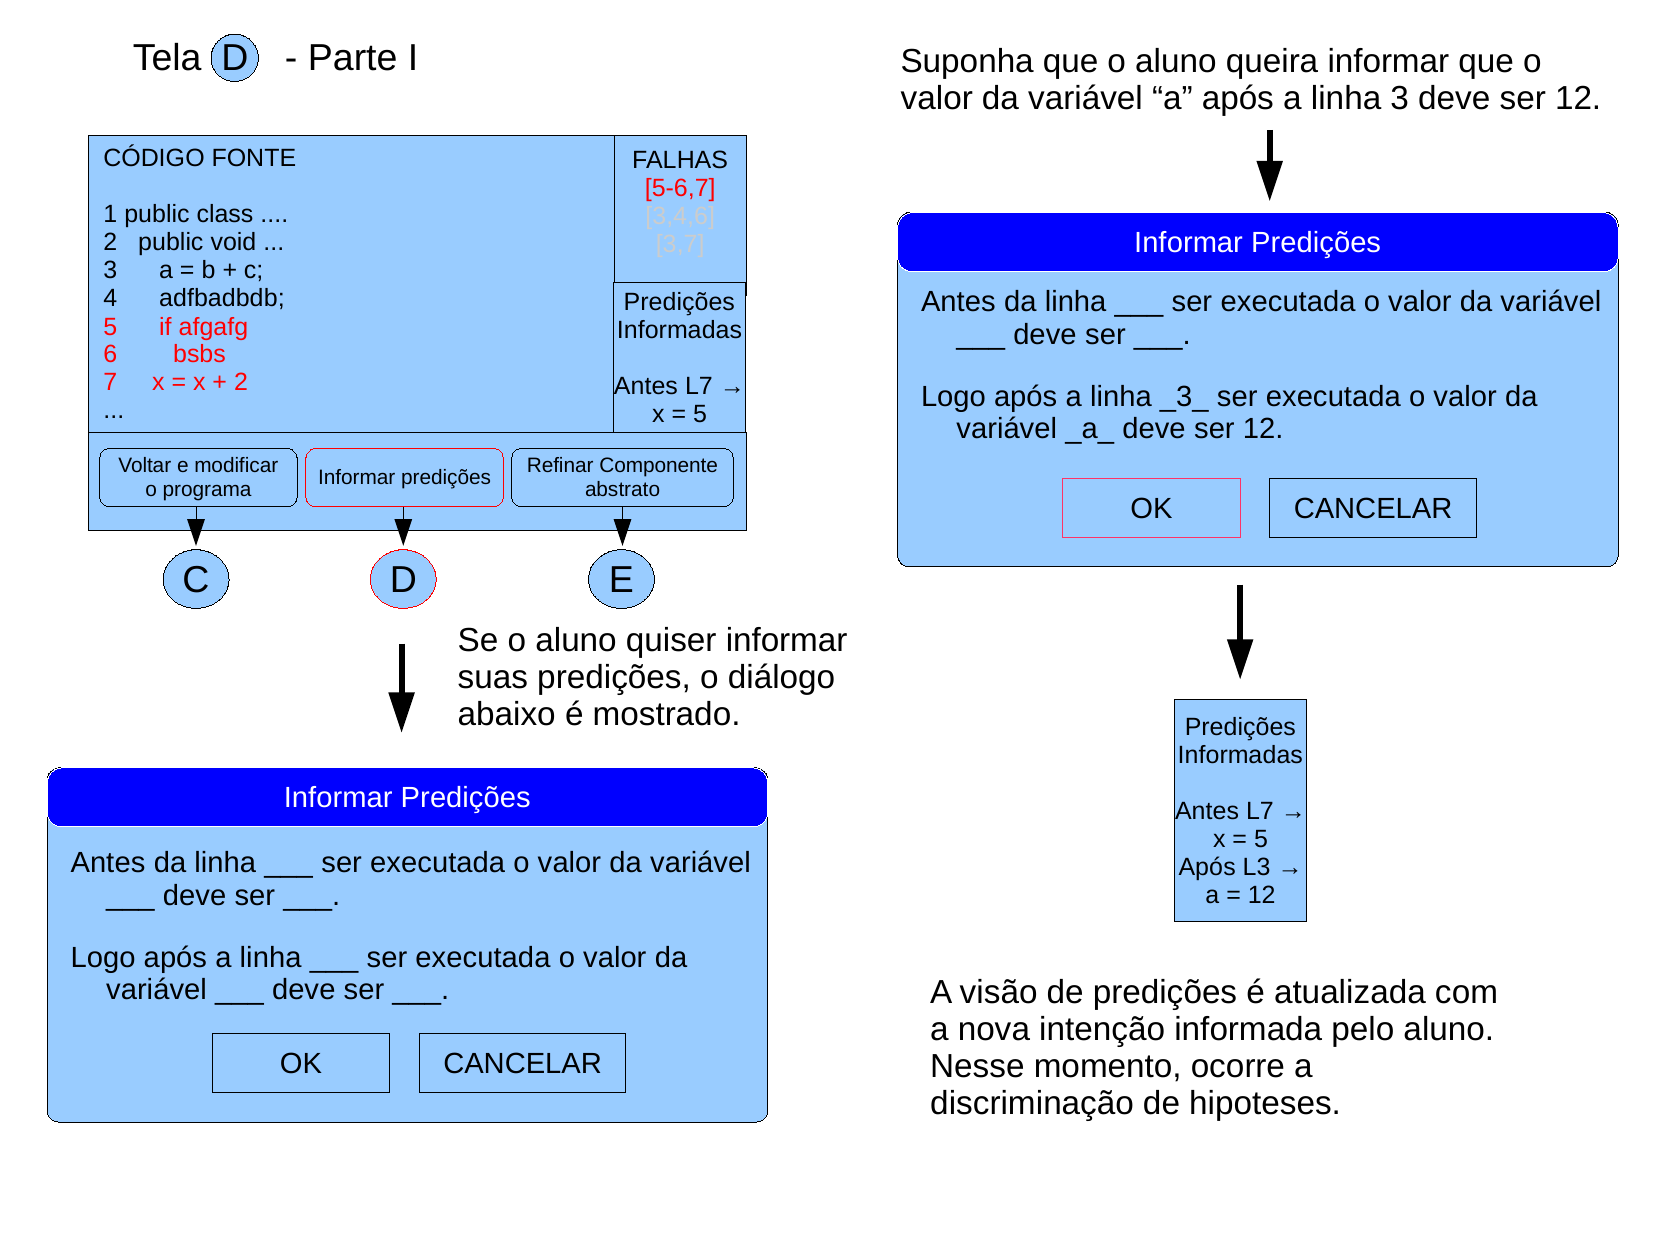

Tela - Parte I
D
Suponha que o aluno queira informar que o valor da variável “a” após a linha 3 deve ser 12.
CÓDIGO FONTE
1 public class ....
2 public void ...
3 a = b + c;
4 adfbadbdb;
5 if afgafg
6 bsbs
7 x = x + 2
...
FALHAS
[5-6,7]
[3,4,6]
[3,7]
Informar Predições
Antes da linha ___ ser executada o valor da variável ___ deve ser ___.
Predições
Informadas
Antes L7 →
x = 5
Logo após a linha _3_ ser executada o valor da variável _a_ deve ser 12.
Voltar e modificar
o programa
Informar predições
Refinar Componente
abstrato
OK
CANCELAR
C
D
E
Se o aluno quiser informar
suas predições, o diálogo
abaixo é mostrado.
Predições
Informadas
Antes L7 →
x = 5
Após L3 →
a = 12
Informar Predições
Antes da linha ___ ser executada o valor da variável ___ deve ser ___.
Logo após a linha ___ ser executada o valor da variável ___ deve ser ___.
A visão de predições é atualizada com a nova intenção informada pelo aluno.
Nesse momento, ocorre a discriminação de hipoteses.
OK
CANCELAR